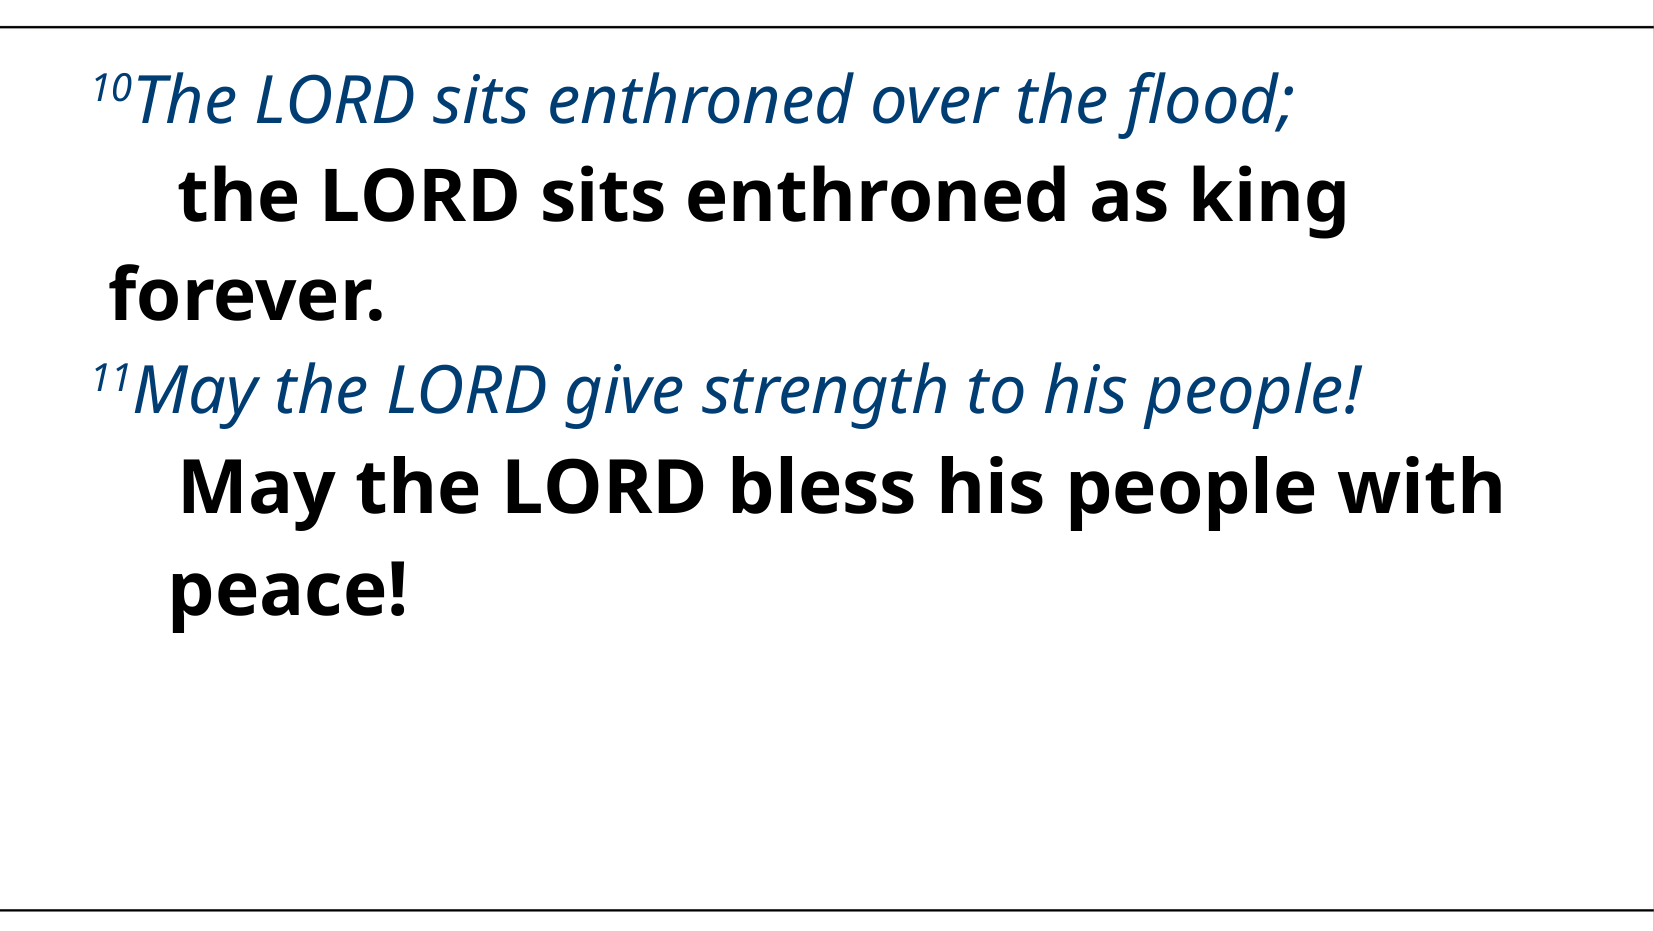

10The LORD sits enthroned over the flood;
 the LORD sits enthroned as king forever.
11May the LORD give strength to his people!
 May the LORD bless his people with
 peace!